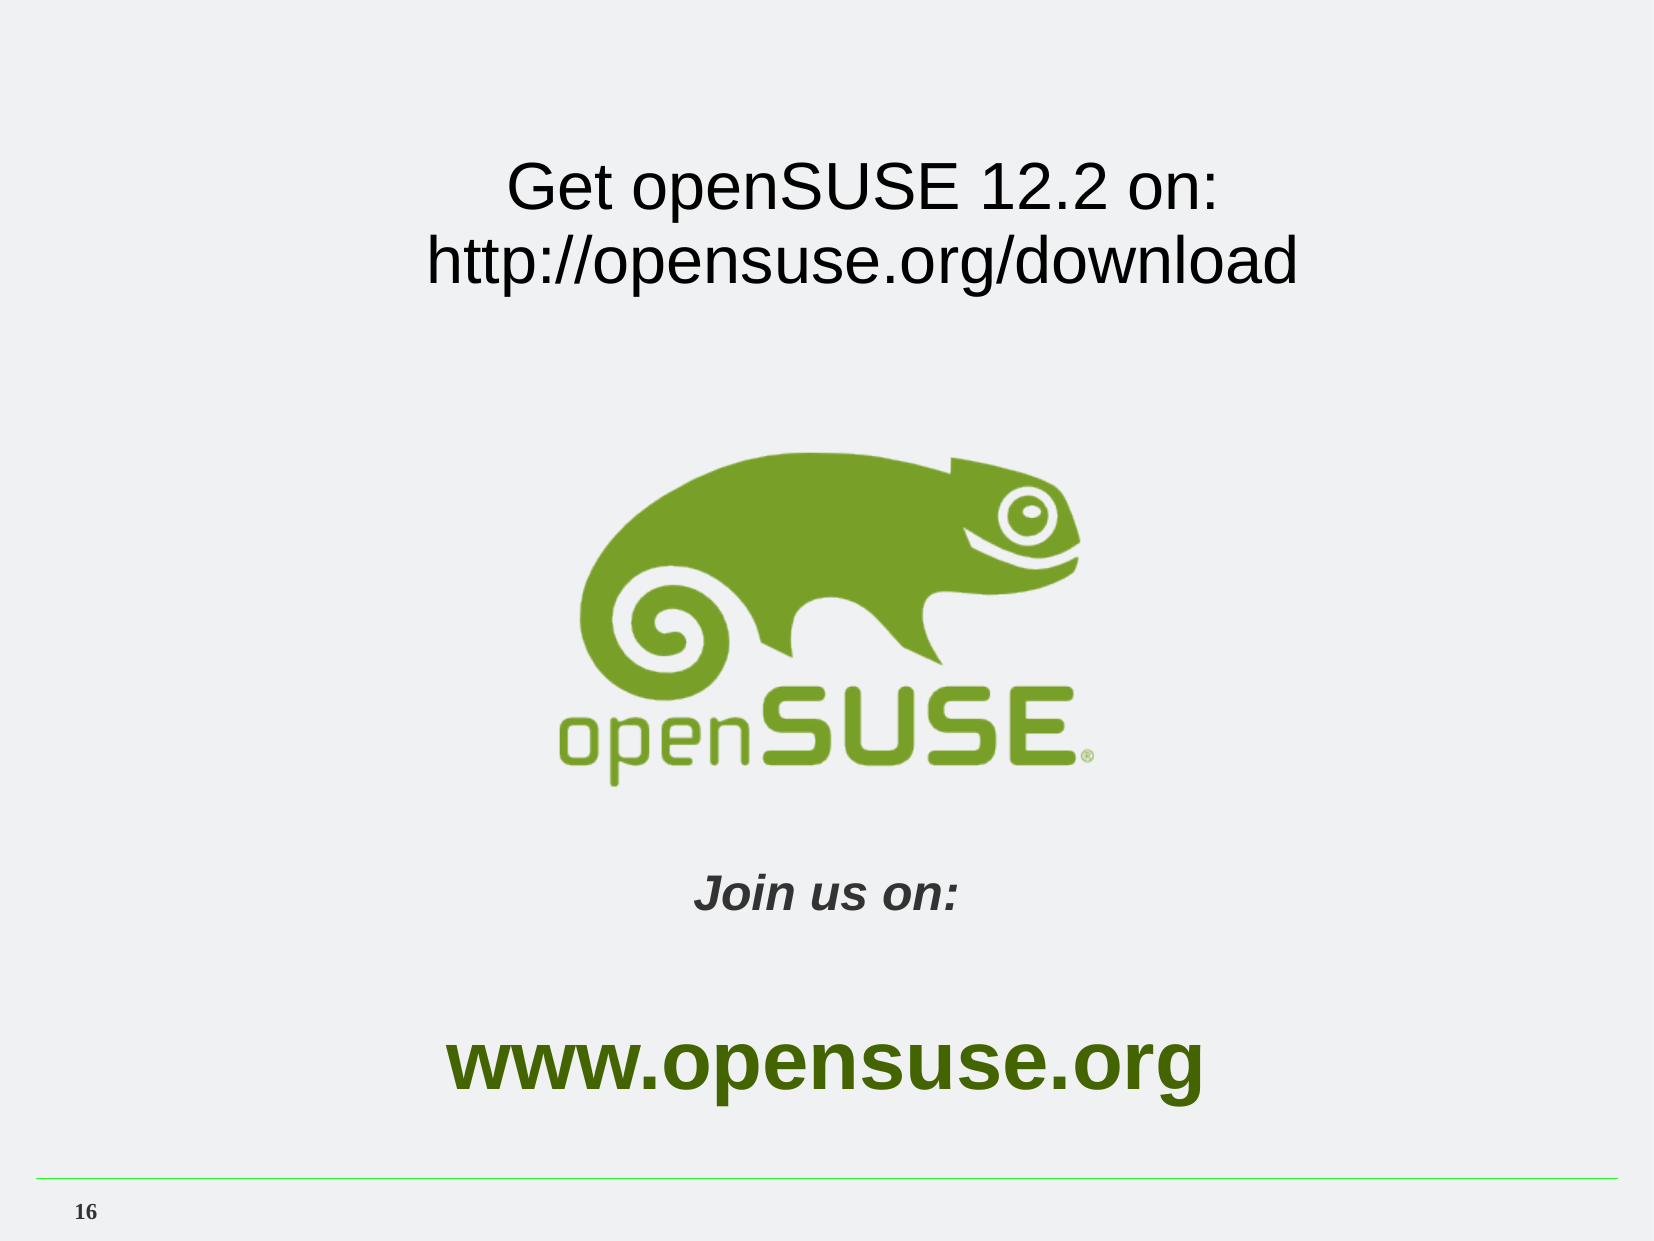

Get openSUSE 12.2 on:
http://opensuse.org/download
16
#